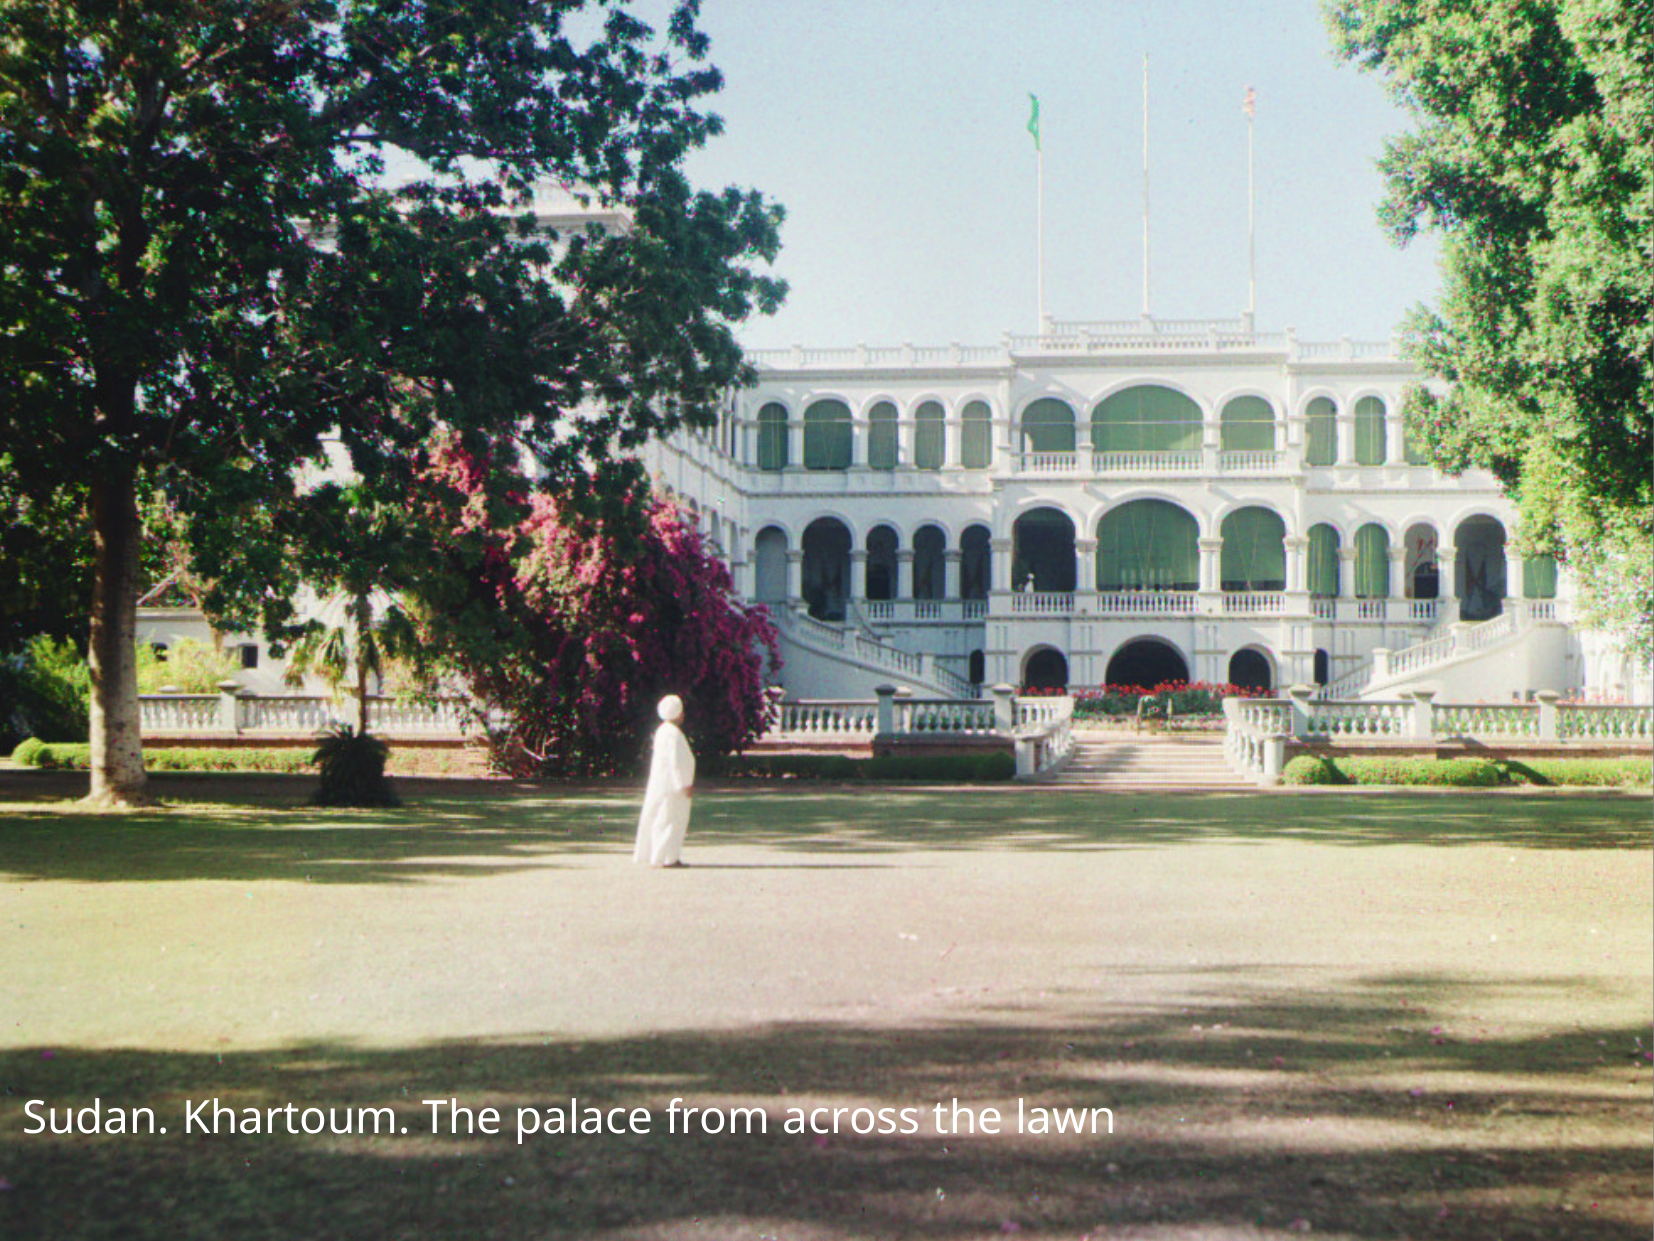

#
Sudan. Khartoum. The palace from across the lawn